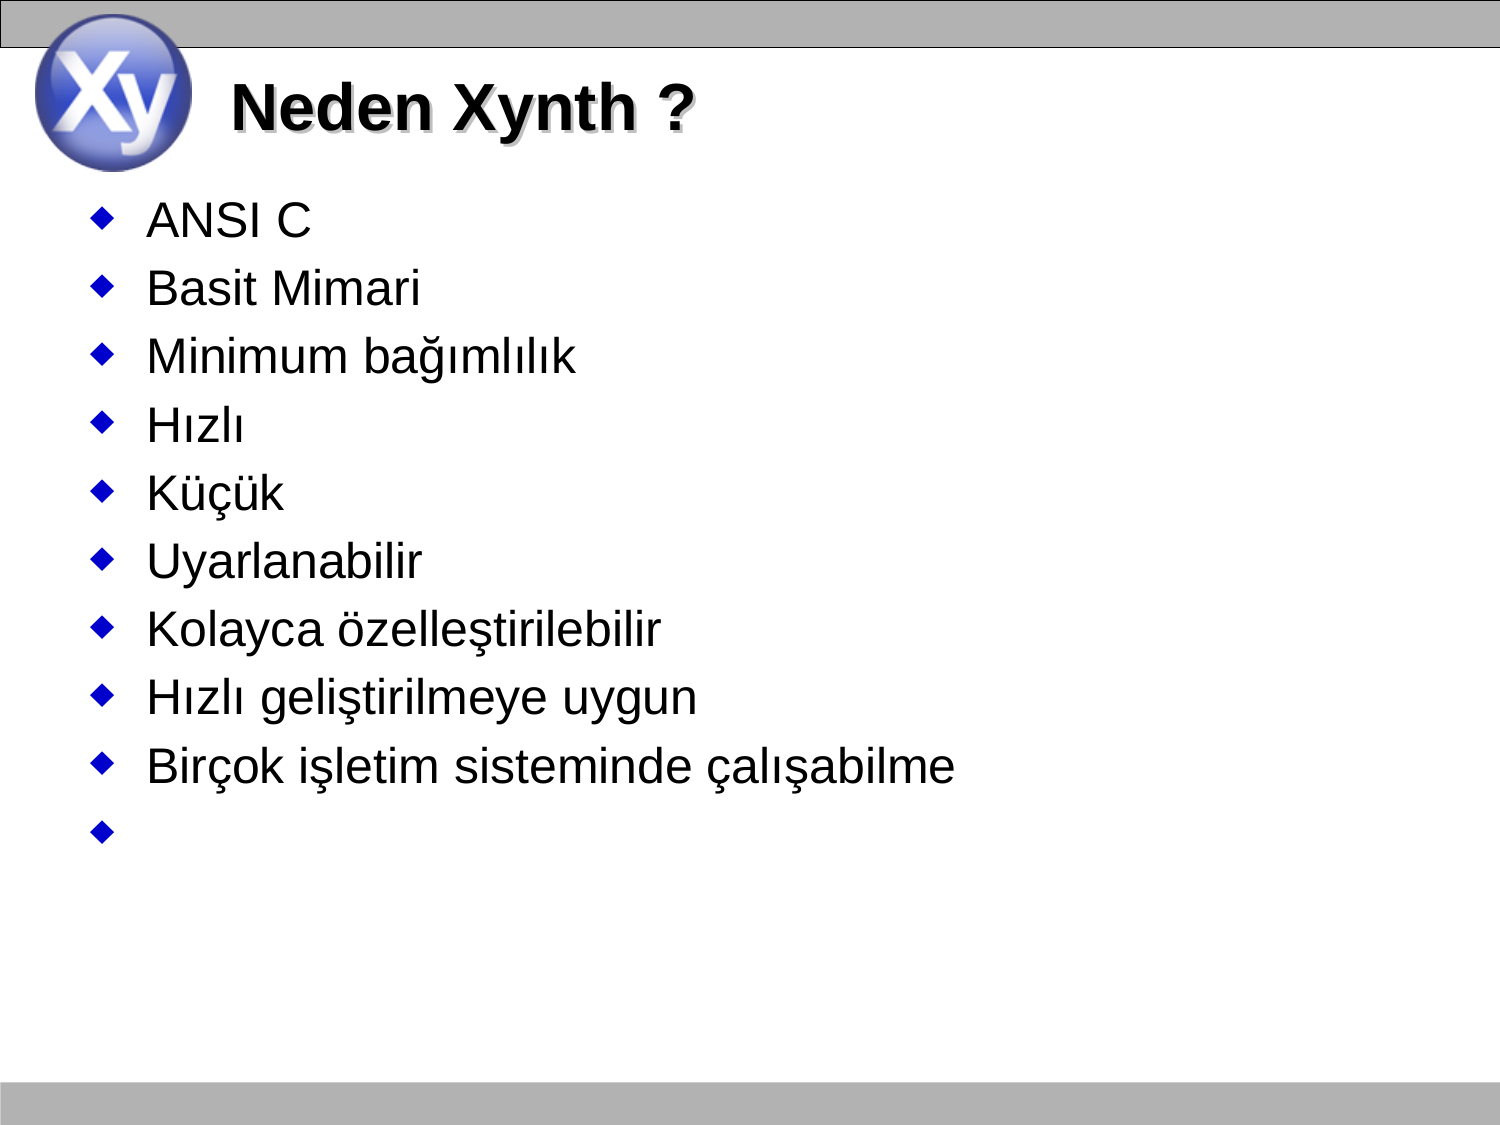

# Neden Xynth ?
ANSI C
Basit Mimari
Minimum bağımlılık
Hızlı
Küçük
Uyarlanabilir
Kolayca özelleştirilebilir
Hızlı geliştirilmeye uygun
Birçok işletim sisteminde çalışabilme